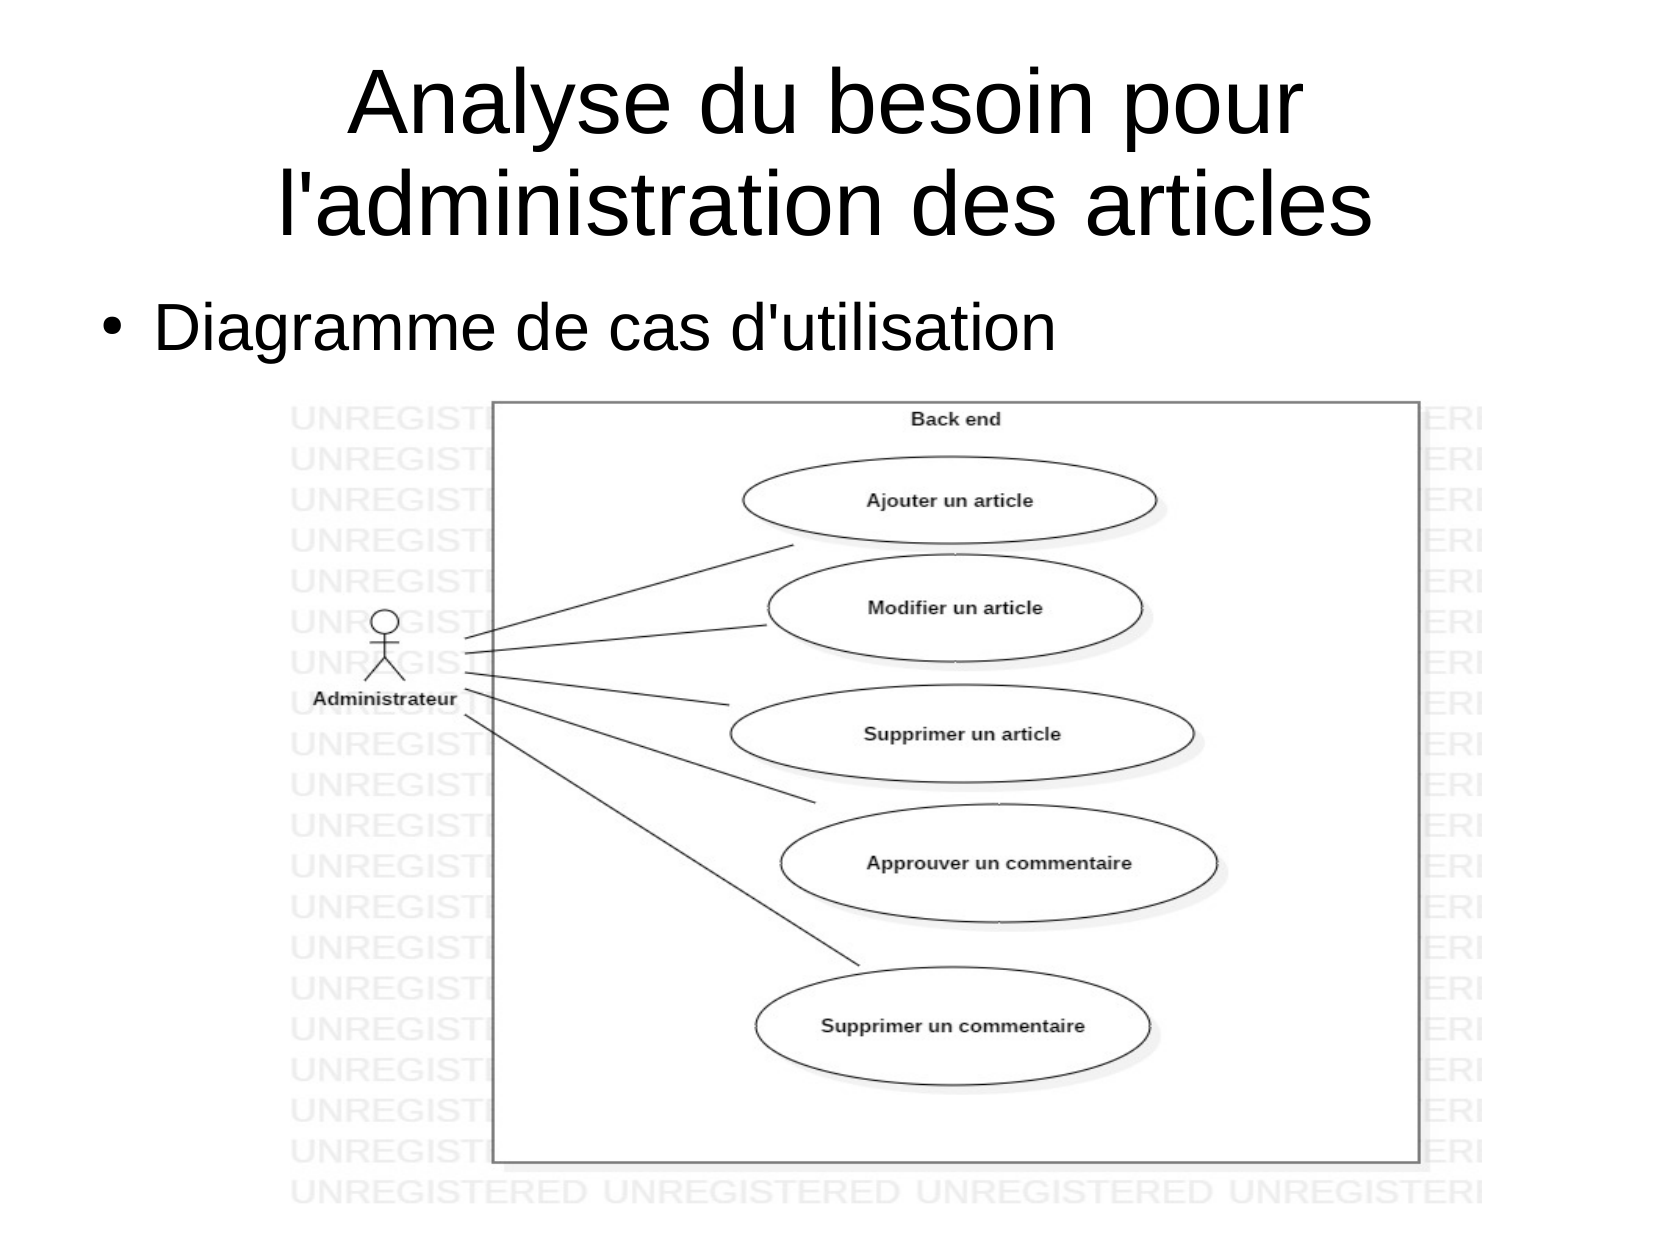

# Analyse du besoin pour l'administration des articles
Diagramme de cas d'utilisation